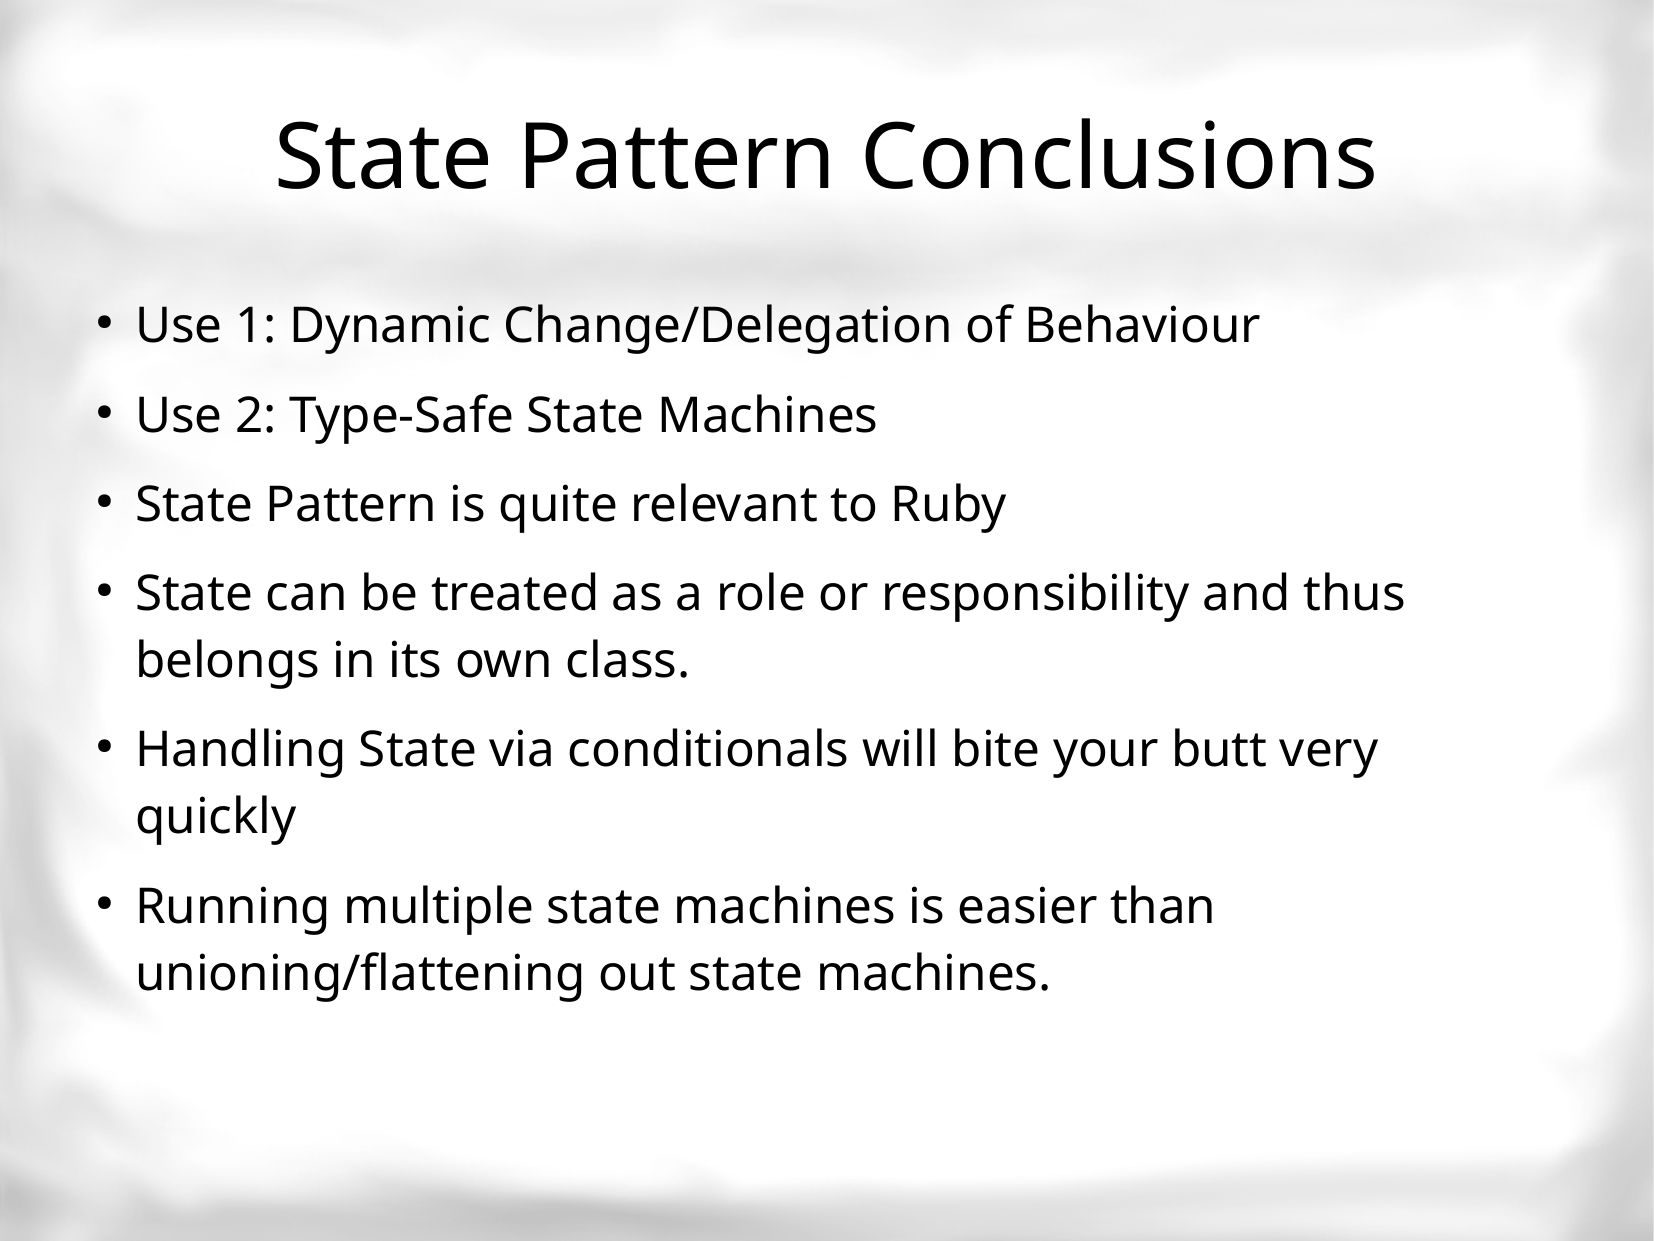

# State Pattern Conclusions
Use 1: Dynamic Change/Delegation of Behaviour
Use 2: Type-Safe State Machines
State Pattern is quite relevant to Ruby
State can be treated as a role or responsibility and thus belongs in its own class.
Handling State via conditionals will bite your butt very quickly
Running multiple state machines is easier than unioning/flattening out state machines.